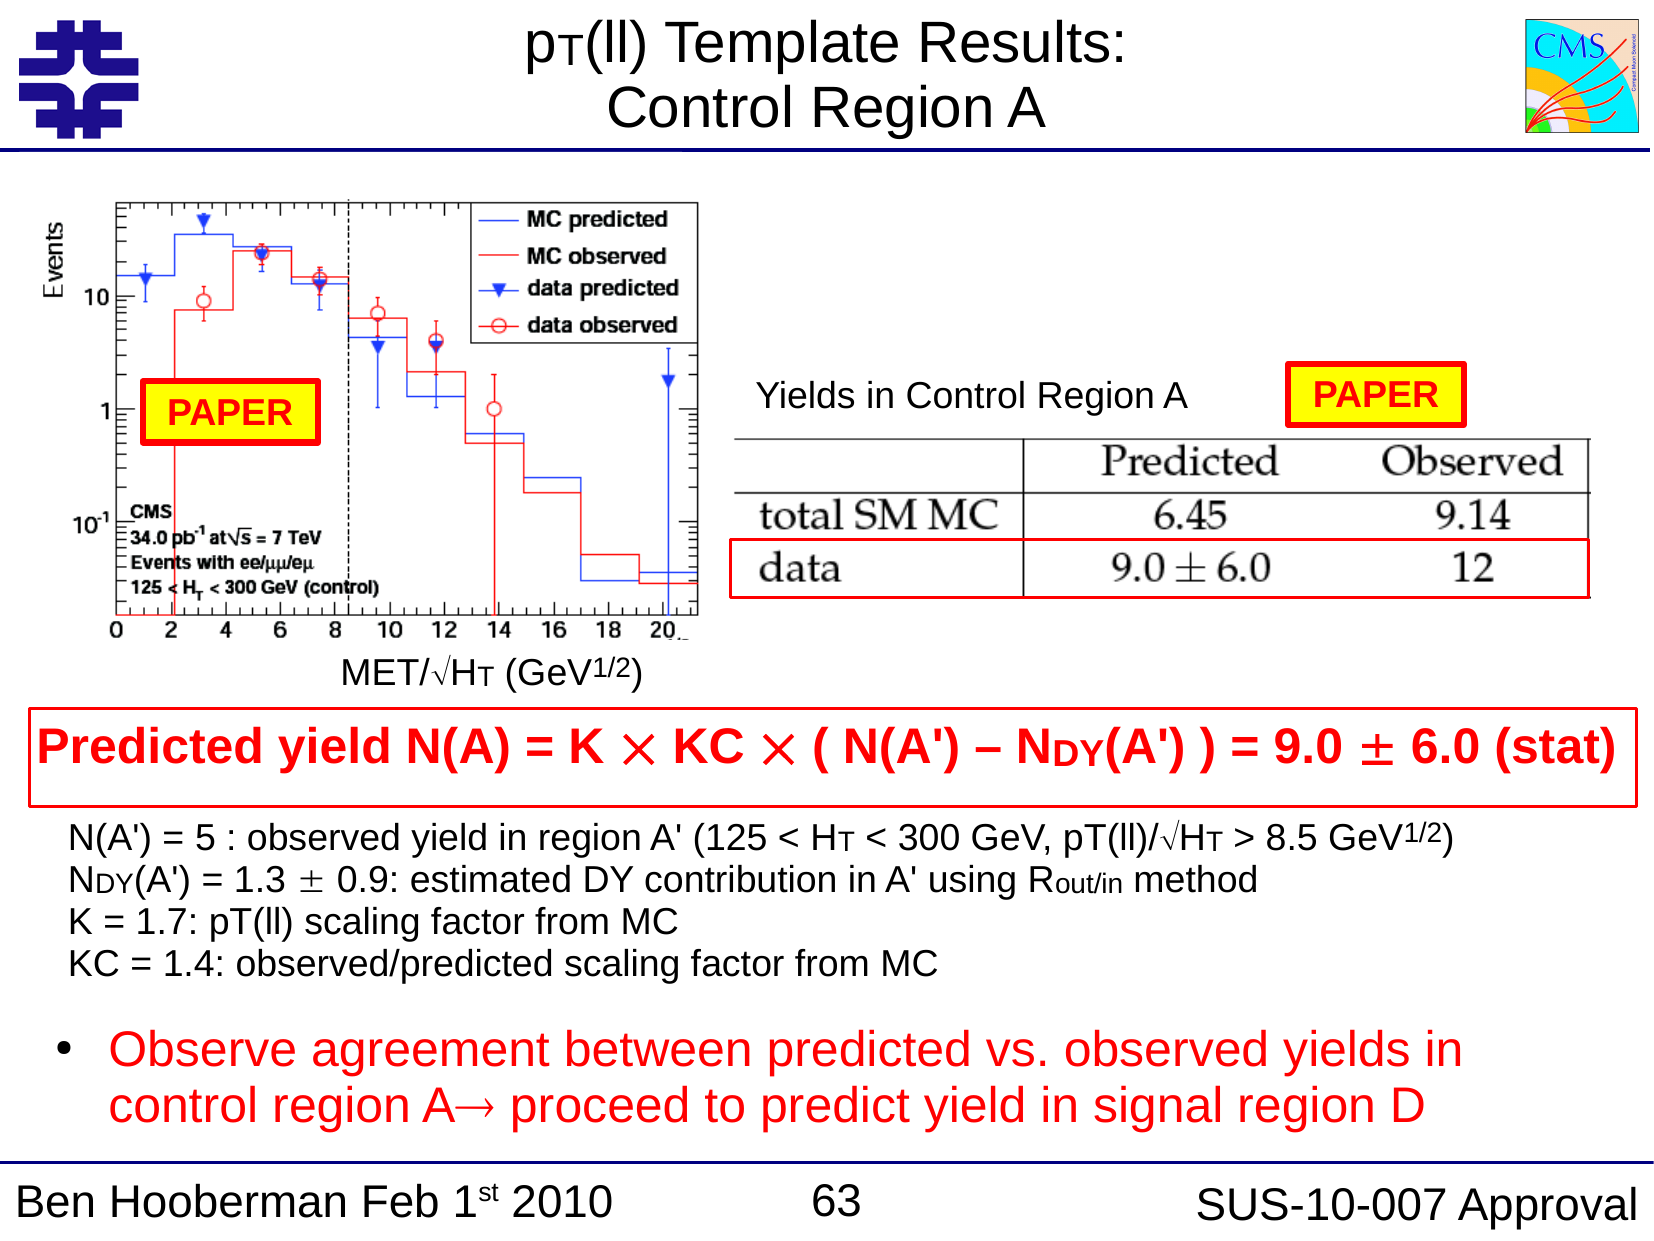

# pT(ll) Template Results: Control Region A
PAPER
Yields in Control Region A
PAPER
MET/HT (GeV1/2)
Predicted yield N(A) = K  KC  ( N(A') – NDY(A') ) = 9.0  6.0 (stat)
N(A') = 5 : observed yield in region A' (125 < HT < 300 GeV, pT(ll)/HT > 8.5 GeV1/2)
NDY(A') = 1.3  0.9: estimated DY contribution in A' using Rout/in method
K = 1.7: pT(ll) scaling factor from MC
KC = 1.4: observed/predicted scaling factor from MC
Observe agreement between predicted vs. observed yields in control region A proceed to predict yield in signal region D
63